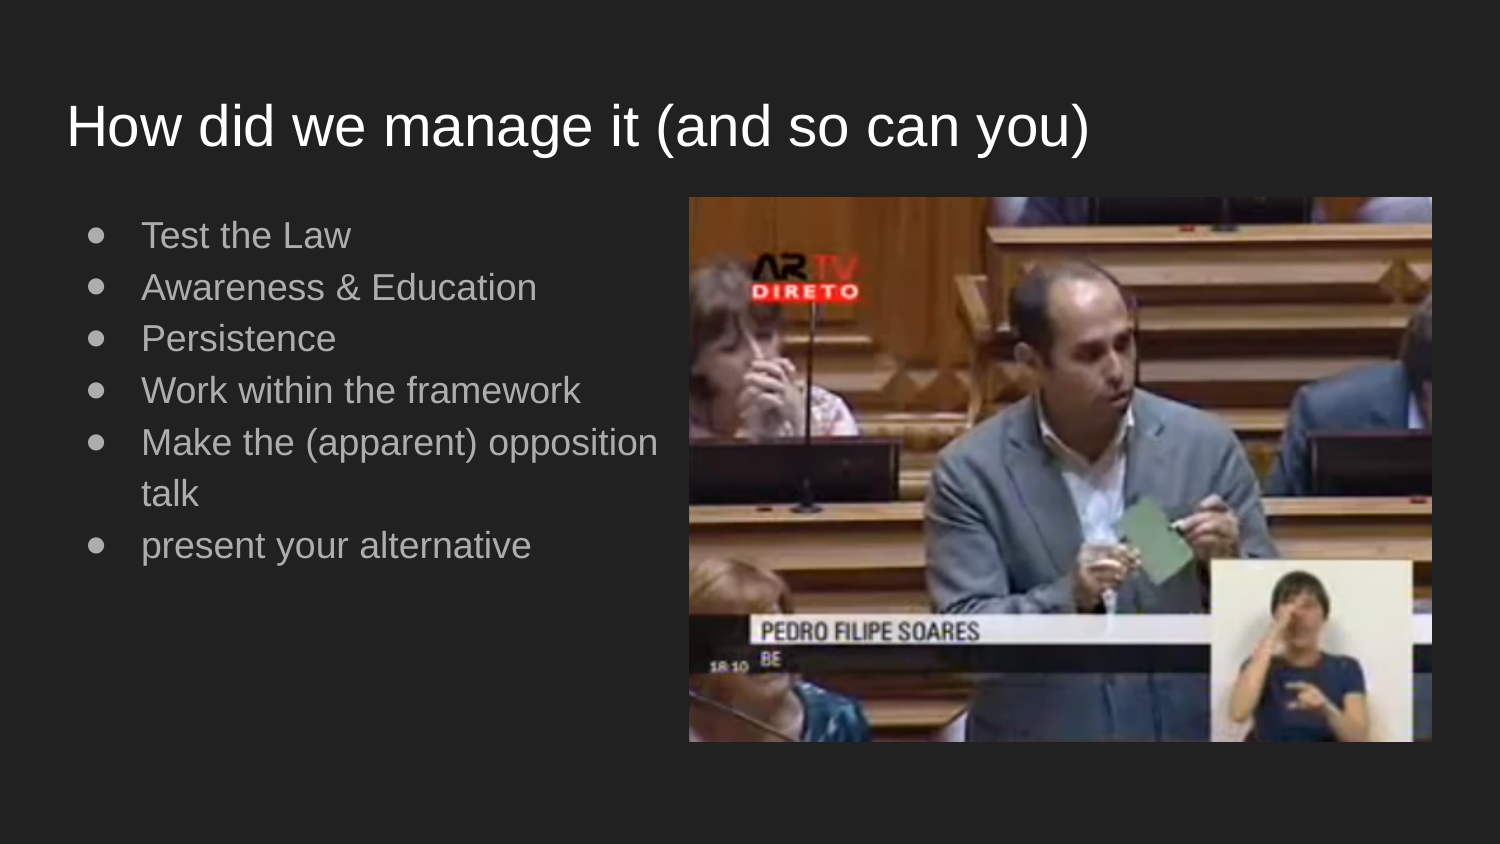

# How did we manage it (and so can you)
Test the Law
Awareness & Education
Persistence
Work within the framework
Make the (apparent) opposition
talk
present your alternative